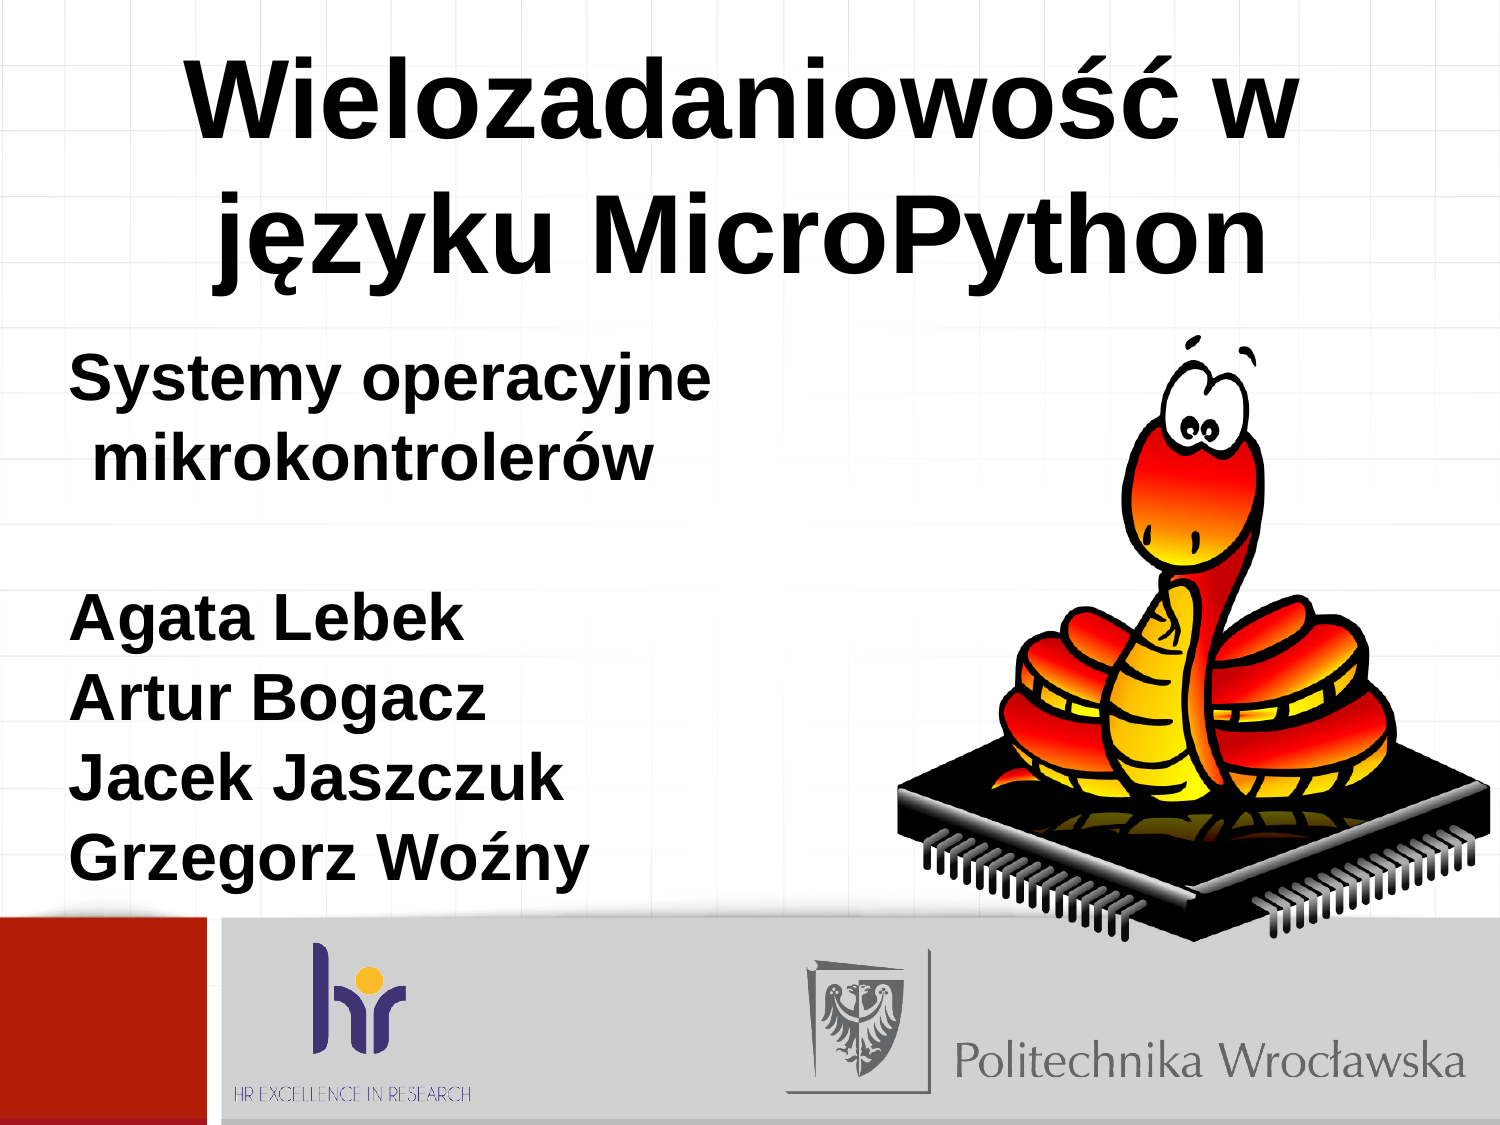

# Wielozadaniowość w języku MicroPython
Systemy operacyjne mikrokontrolerów
Agata Lebek
Artur Bogacz
Jacek Jaszczuk
Grzegorz Woźny